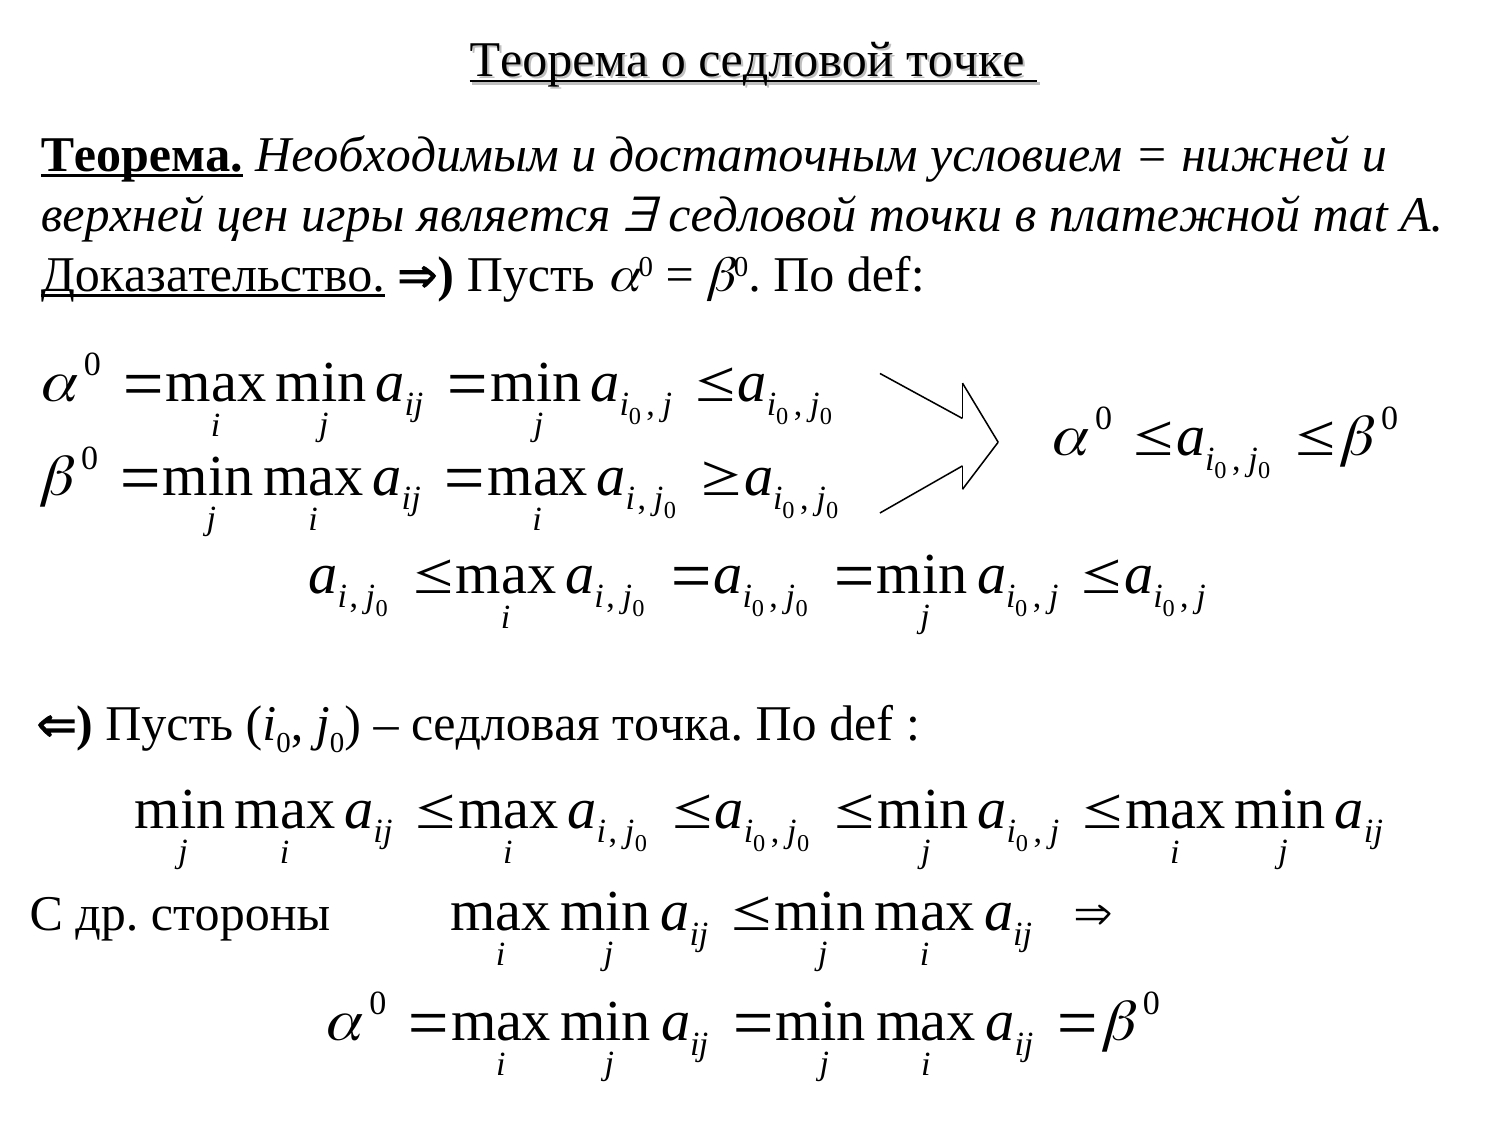

Теорема о седловой точке
Теорема. Необходимым и достаточным условием = нижней и верхней цен игры является  седловой точки в платежной mat A.
Доказательство. ) Пусть 0 = 0. По def:
) Пусть (i0, j0) – седловая точка. По def :

С др. стороны